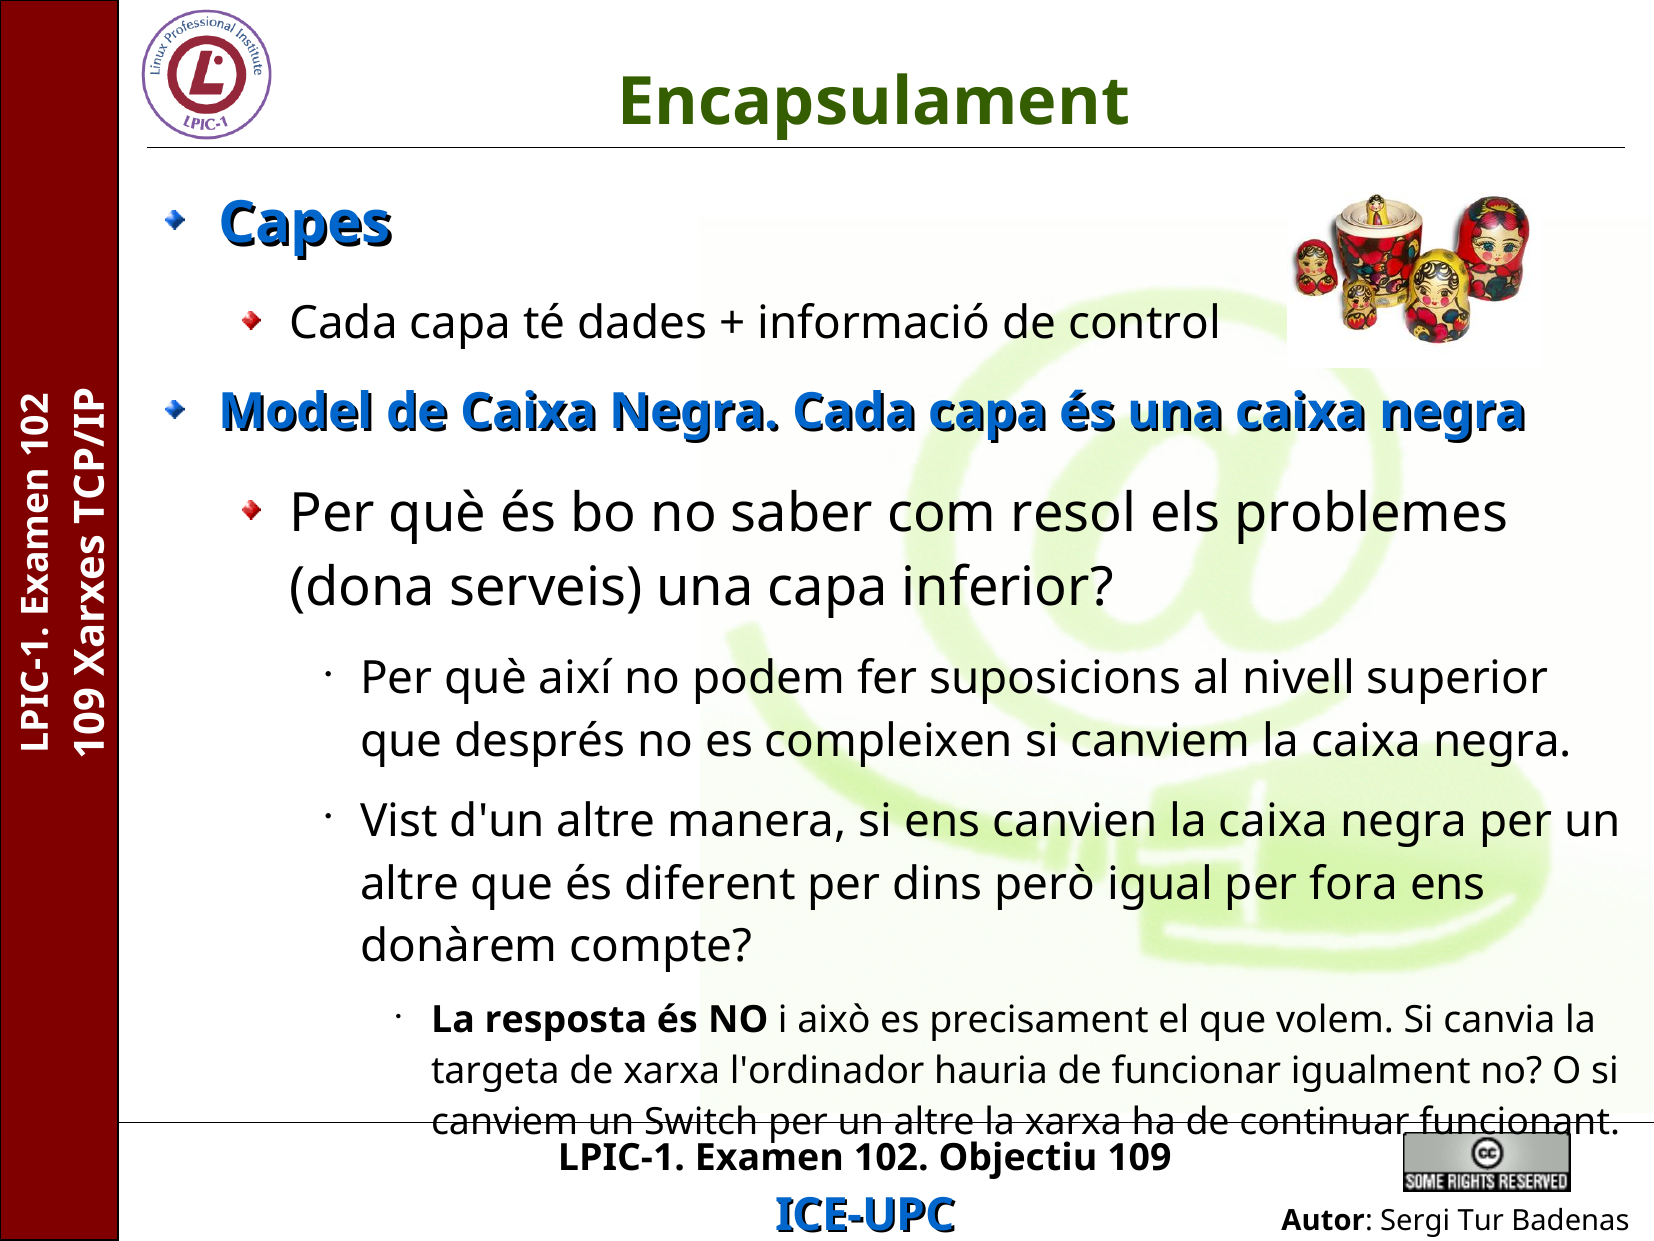

# Encapsulament
Capes
Cada capa té dades + informació de control
Model de Caixa Negra. Cada capa és una caixa negra
Per què és bo no saber com resol els problemes (dona serveis) una capa inferior?
Per què així no podem fer suposicions al nivell superior que després no es compleixen si canviem la caixa negra.
Vist d'un altre manera, si ens canvien la caixa negra per un altre que és diferent per dins però igual per fora ens donàrem compte?
La resposta és NO i això es precisament el que volem. Si canvia la targeta de xarxa l'ordinador hauria de funcionar igualment no? O si canviem un Switch per un altre la xarxa ha de continuar funcionant.